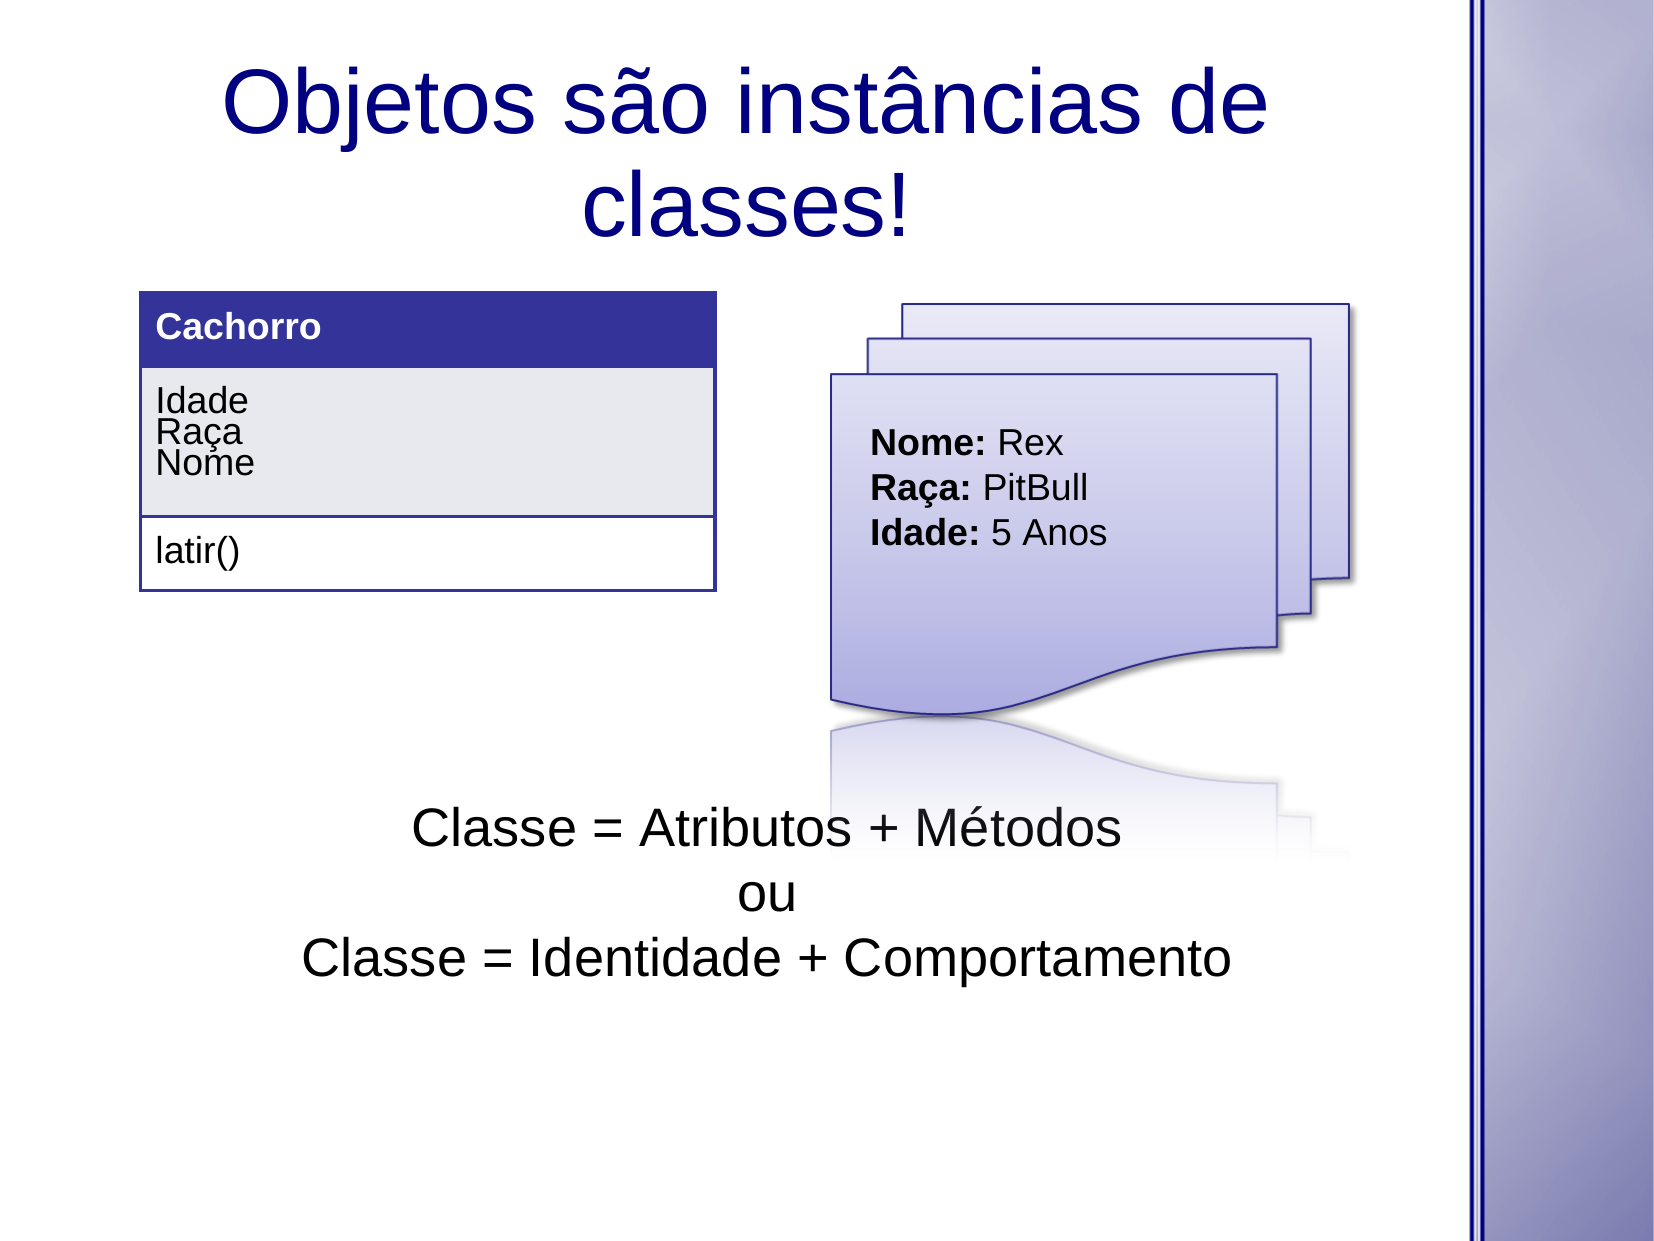

# Objetos são instâncias de classes!
| Cachorro |
| --- |
| Idade Raça Nome |
| latir() |
Nome: Rex
Raça: PitBull
Idade: 5 Anos
Classe = Atributos + Métodos
ou
Classe = Identidade + Comportamento